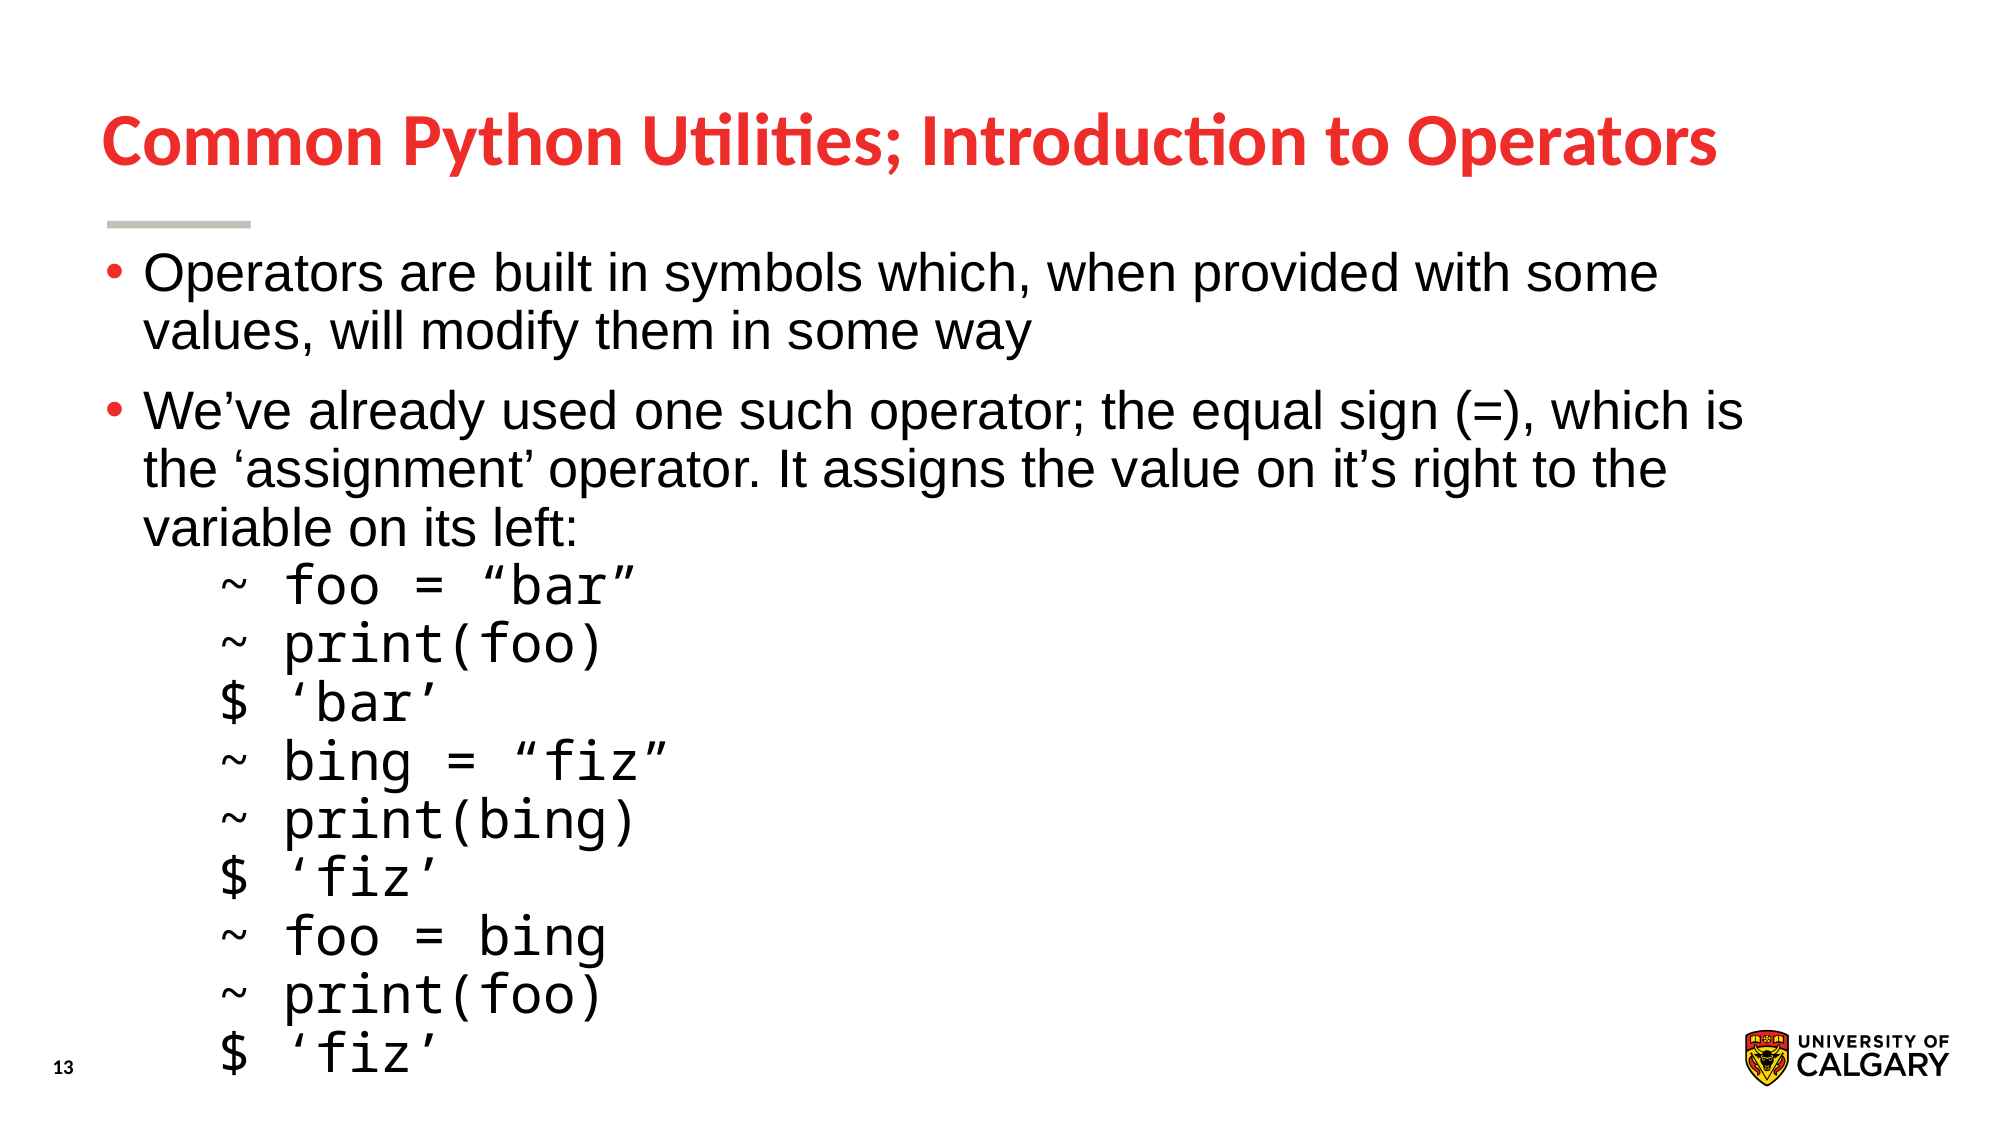

# Common Python Utilities; Introduction to Operators
Operators are built in symbols which, when provided with some values, will modify them in some way
We’ve already used one such operator; the equal sign (=), which is the ‘assignment’ operator. It assigns the value on it’s right to the variable on its left:
	~ foo = “bar”
	~ print(foo)
	$ ‘bar’
	~ bing = “fiz”
	~ print(bing)
	$ ‘fiz’
	~ foo = bing
	~ print(foo)
	$ ‘fiz’